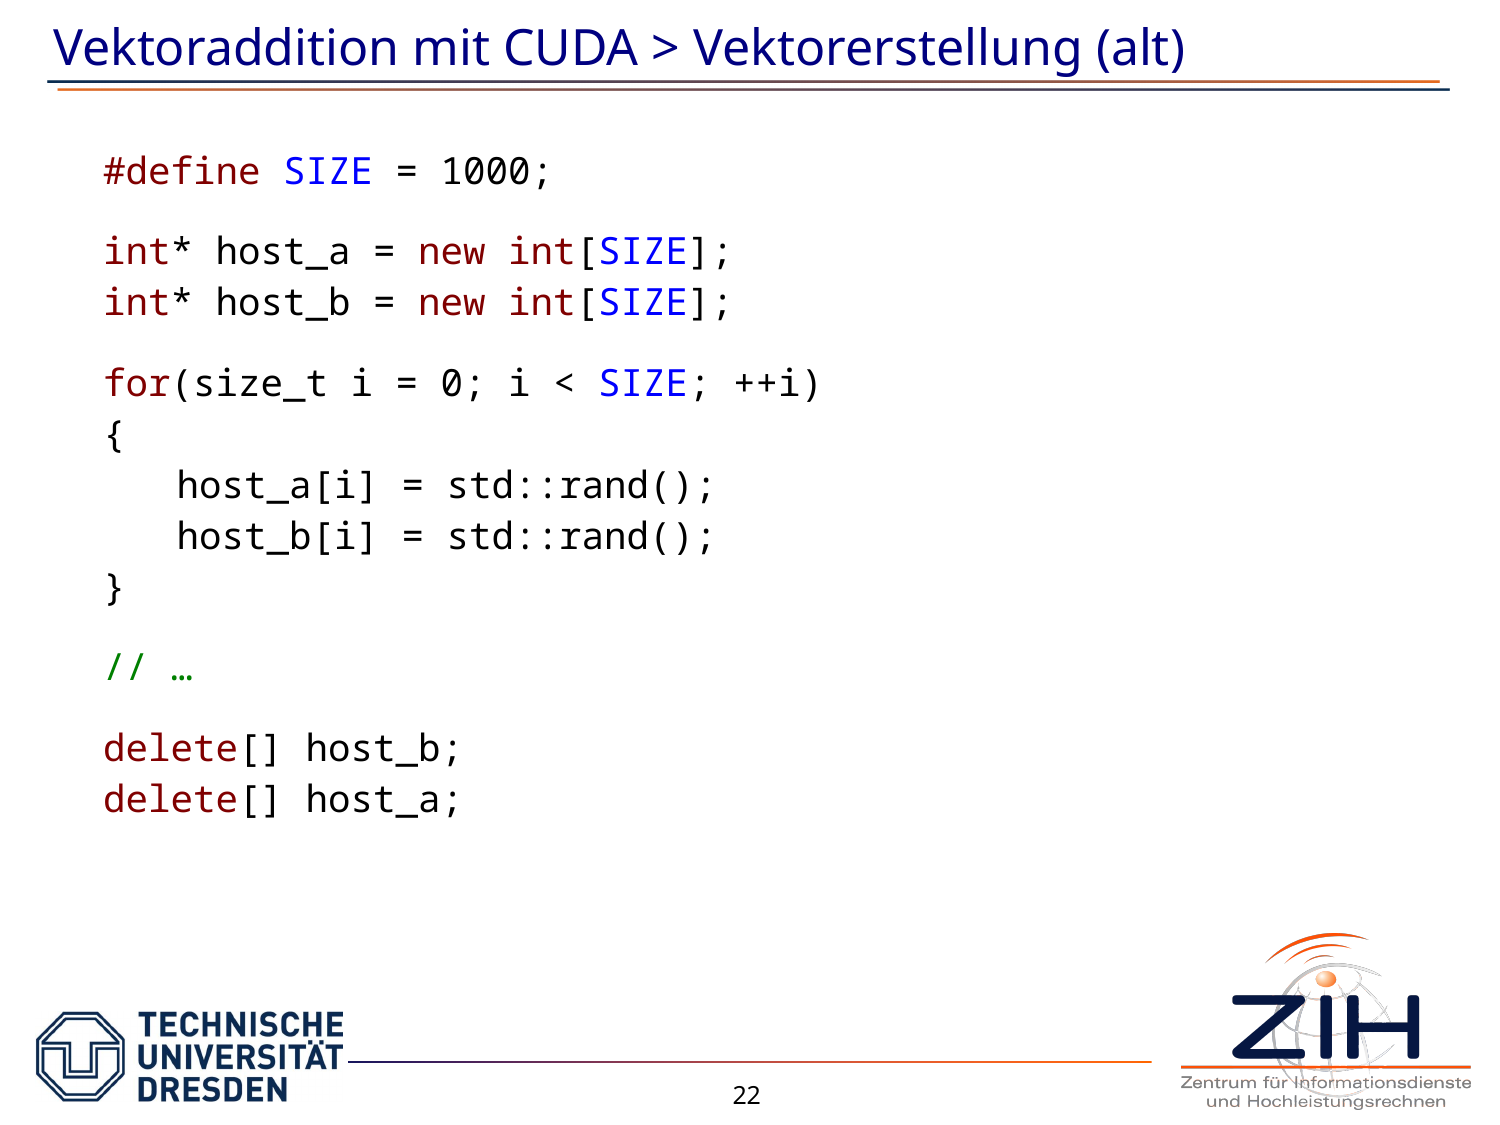

# Vektoraddition mit CUDA > Vektorerstellung (alt)
#define SIZE = 1000;
int* host_a = new int[SIZE];
int* host_b = new int[SIZE];
for(size_t i = 0; i < SIZE; ++i)
{
host_a[i] = std::rand();
host_b[i] = std::rand();
}
// …
delete[] host_b;
delete[] host_a;
22